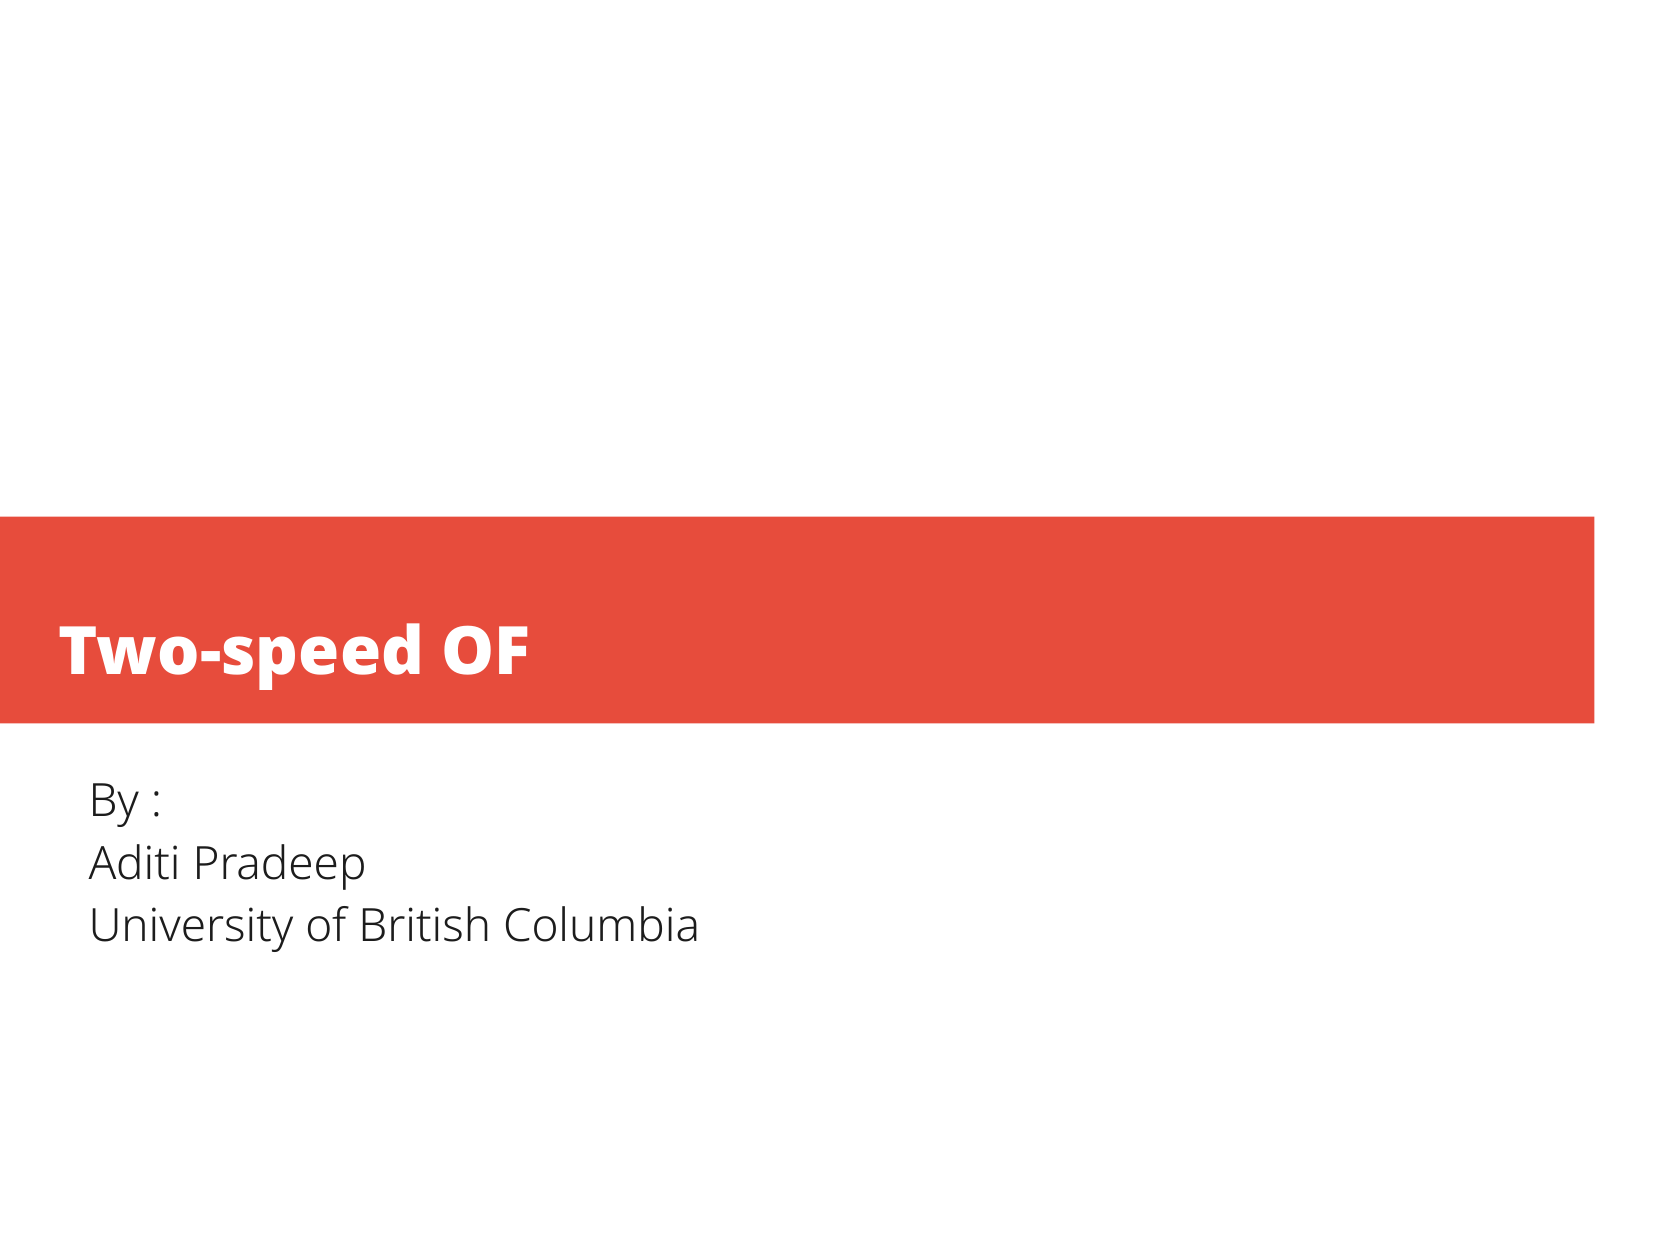

# Two-speed OF
By :
Aditi Pradeep
University of British Columbia